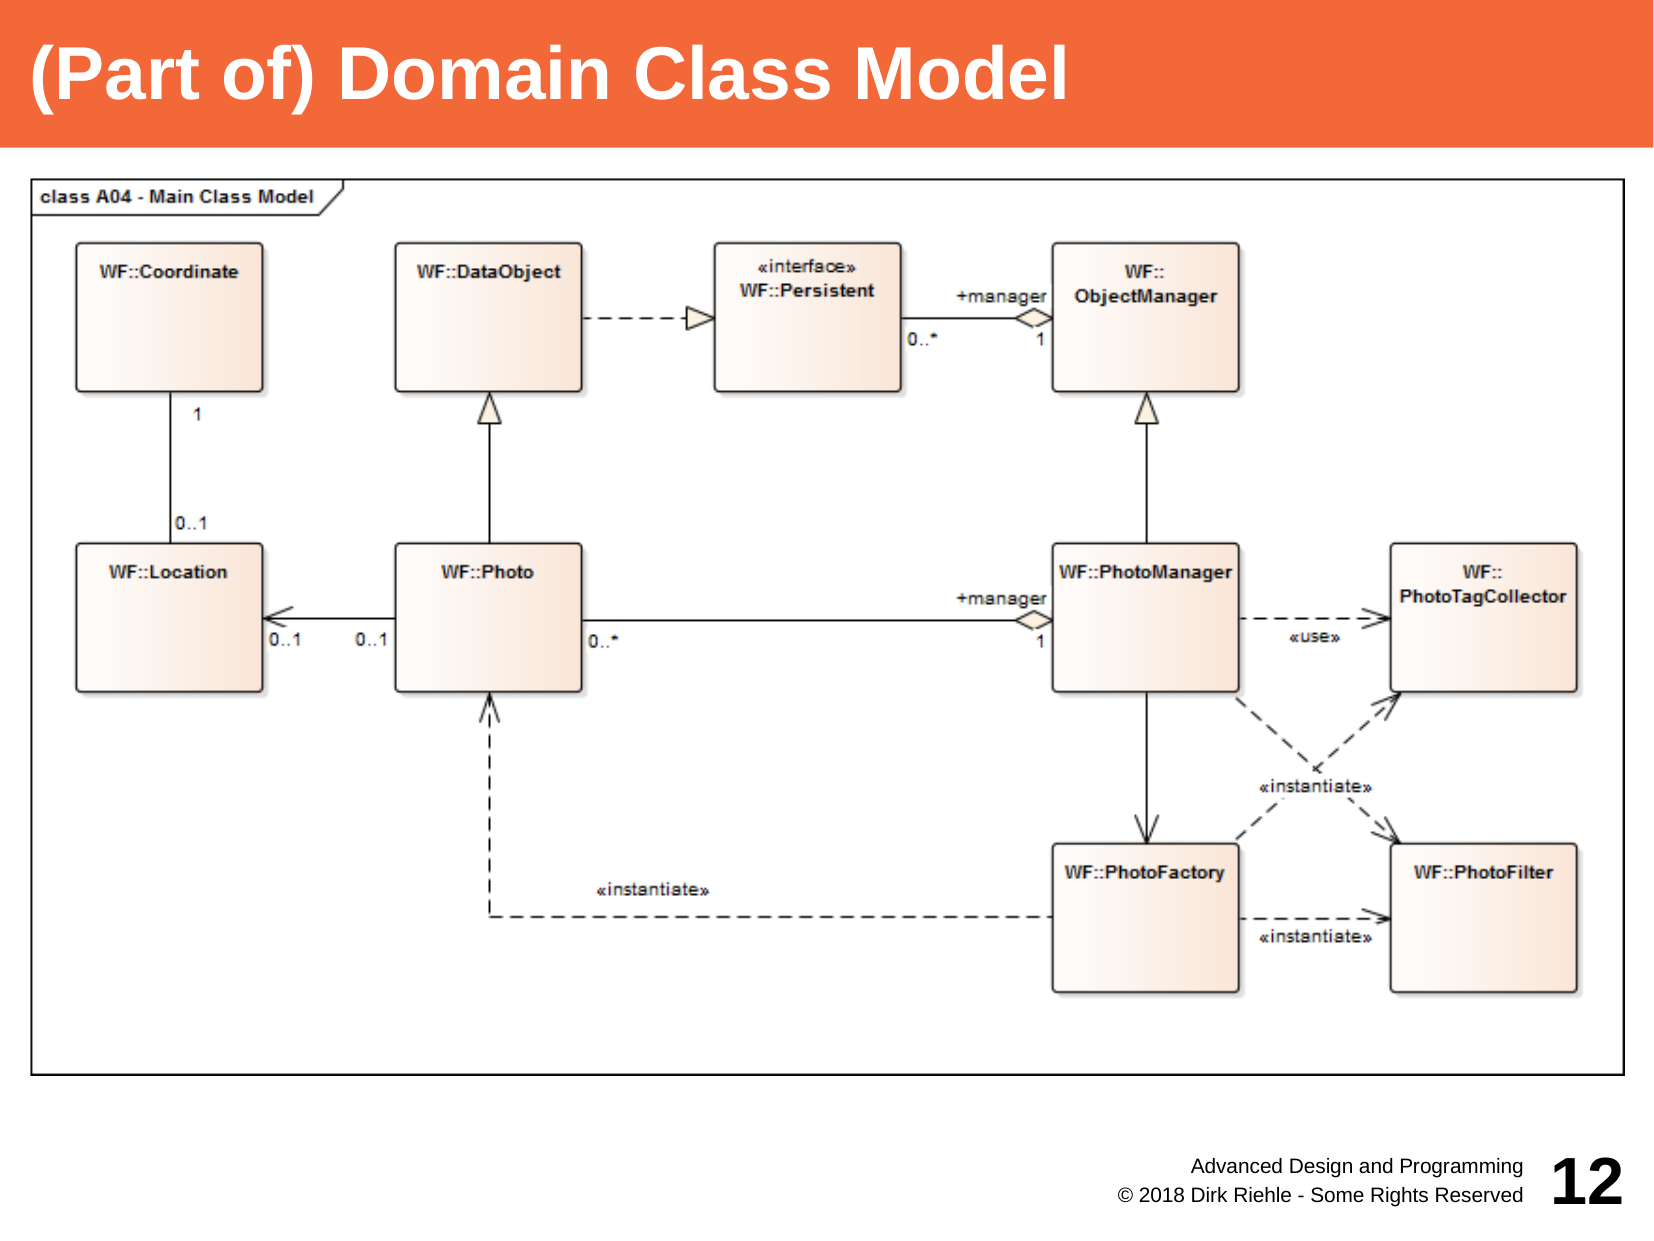

# (Part of) Domain Class Model
Advanced Design and Programming
12
© 2018 Dirk Riehle - Some Rights Reserved